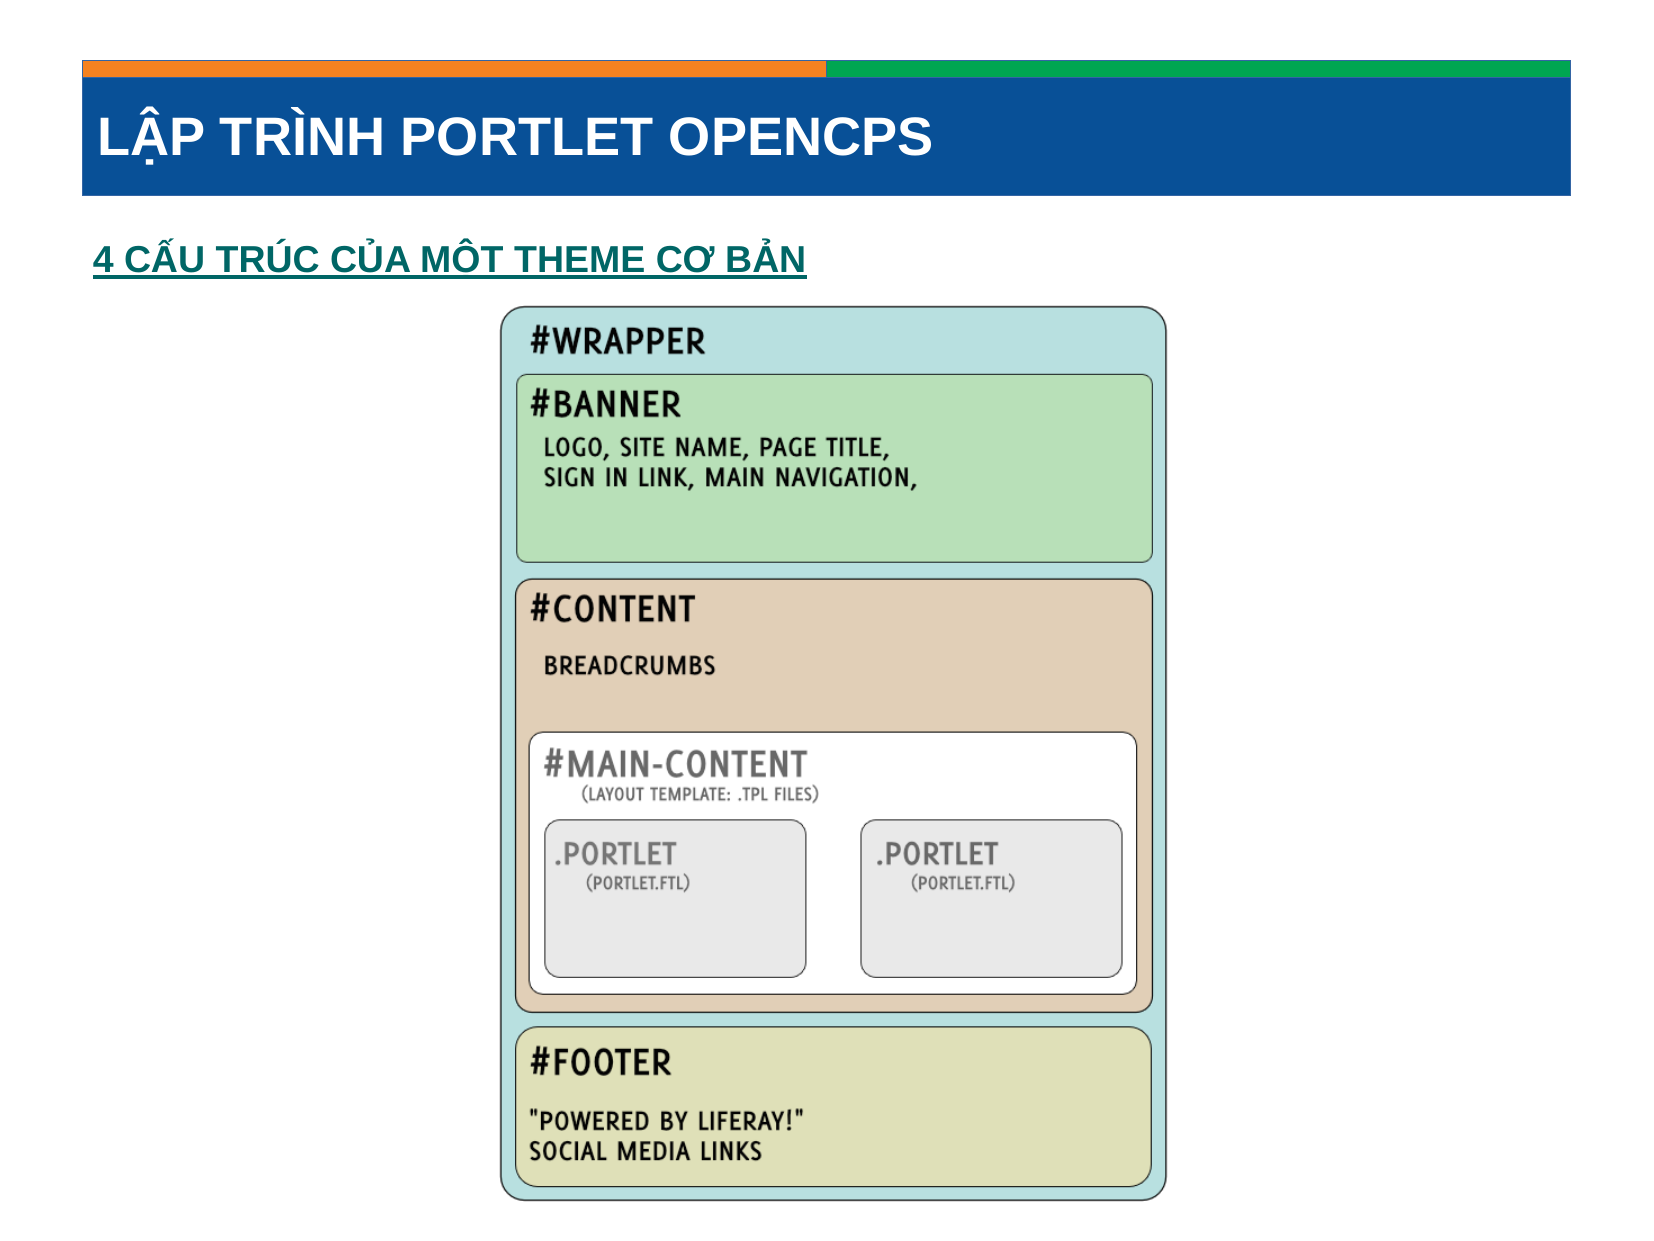

LẬP TRÌNH PORTLET OPENCPS
4 CẤU TRÚC CỦA MỘT THEME CƠ BẢN